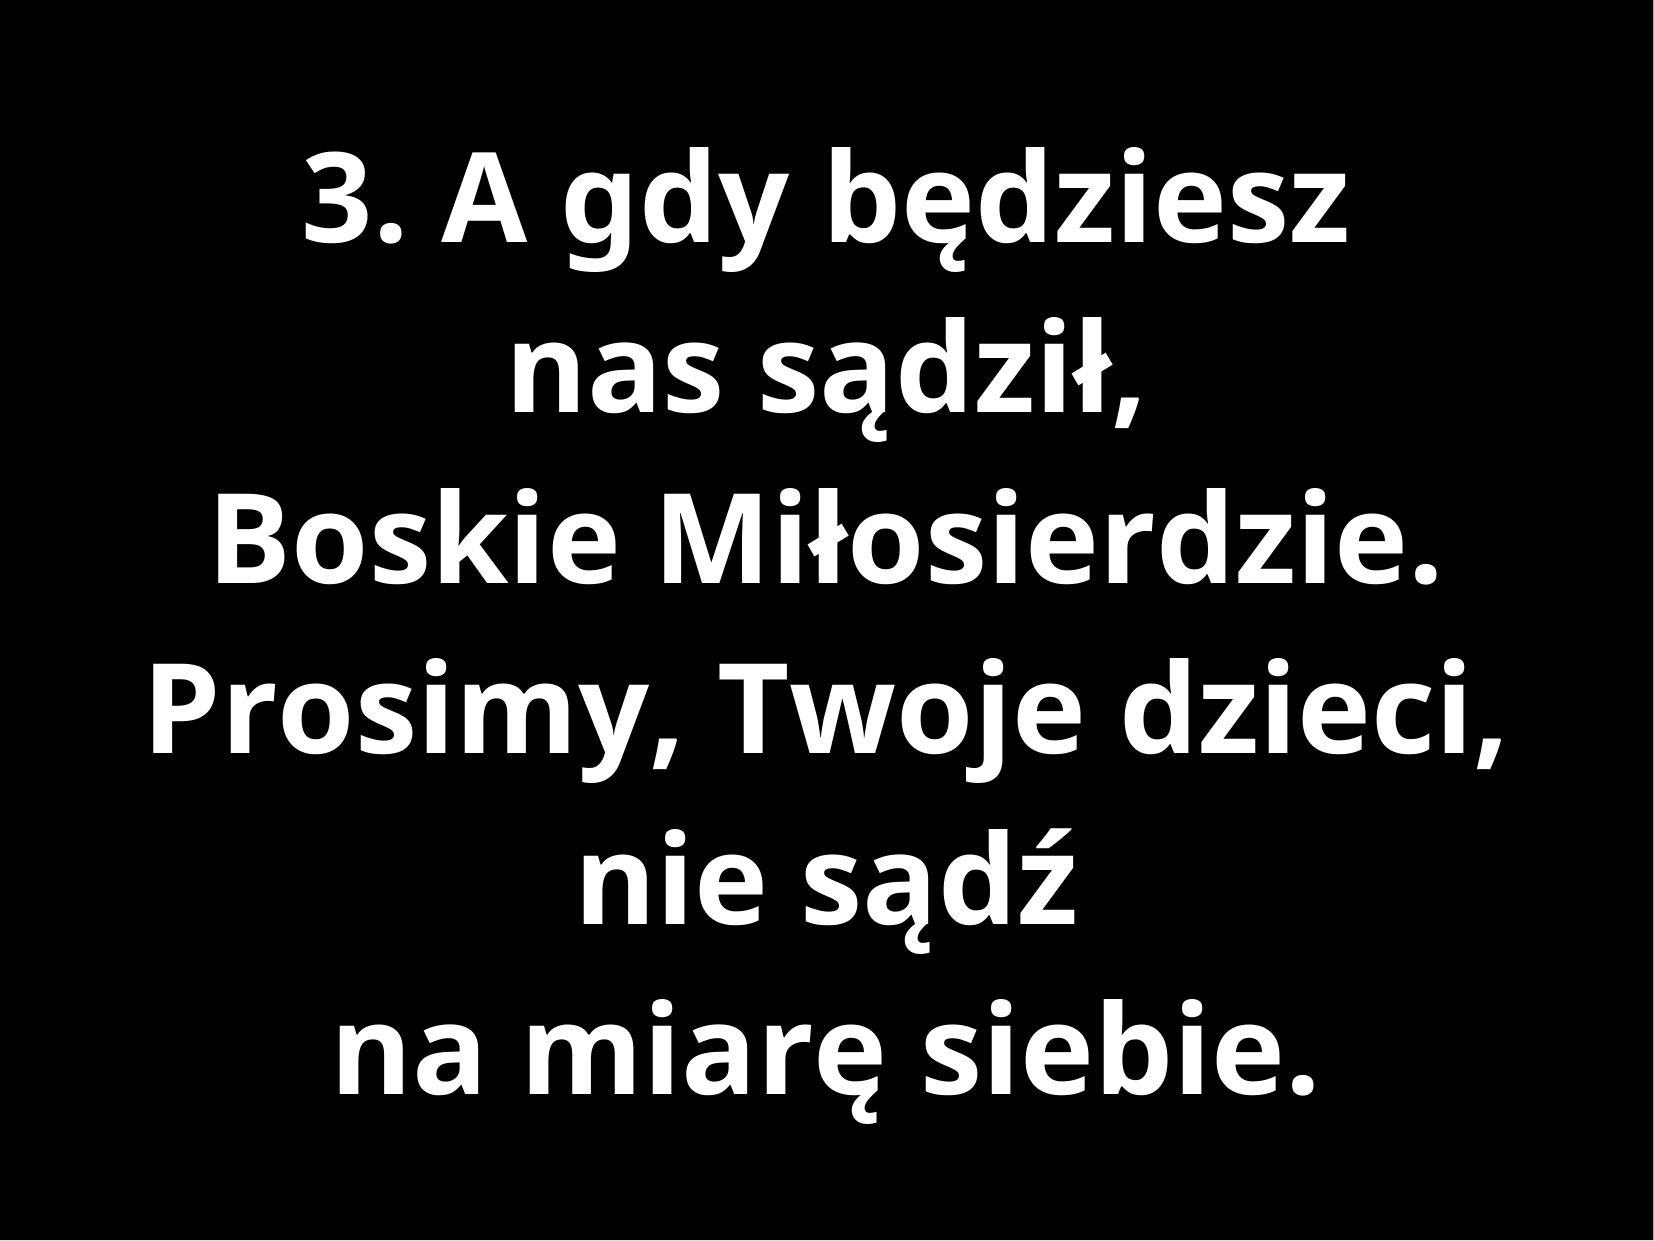

# 3. A gdy będziesz nas sądził, Boskie Miłosierdzie. Prosimy, Twoje dzieci, nie sądź na miarę siebie.